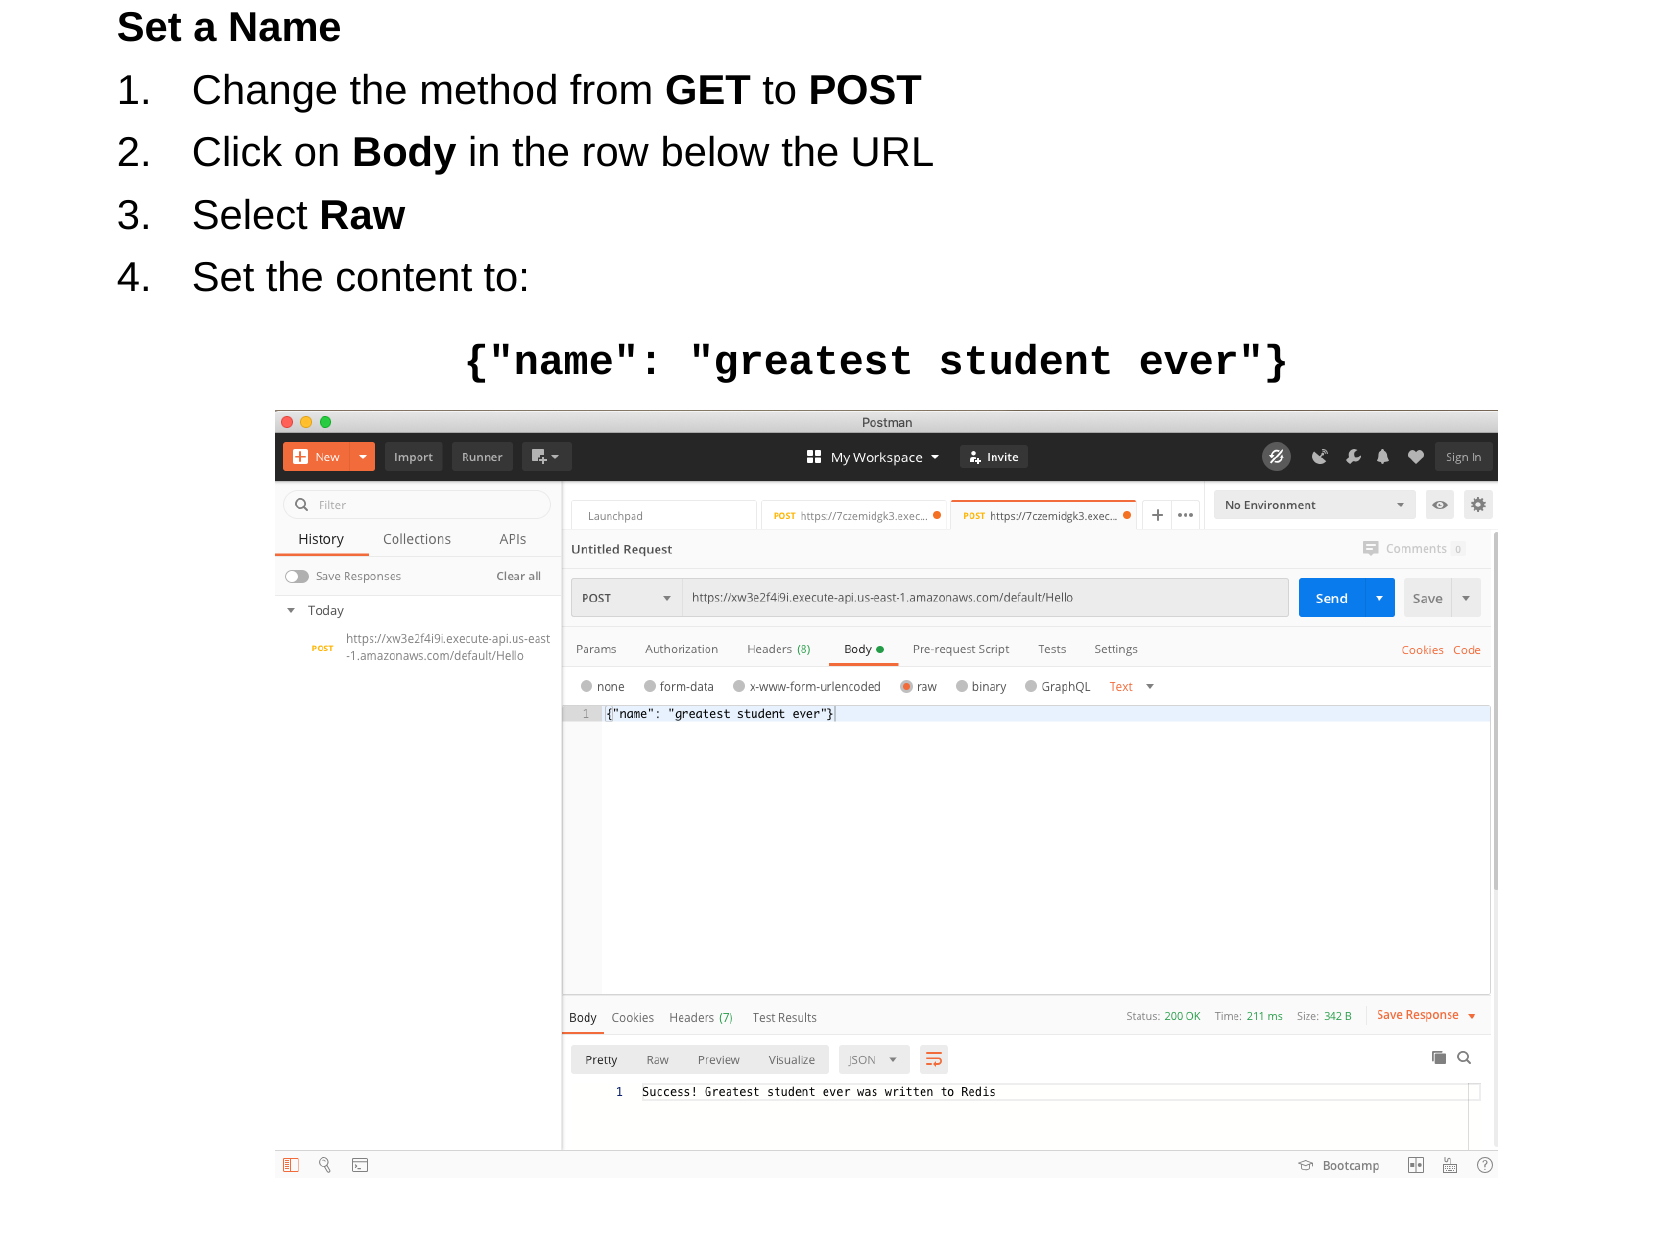

Set a Name
Change the method from GET to POST
Click on Body in the row below the URL
Select Raw
Set the content to:
{"name": "greatest student ever"}